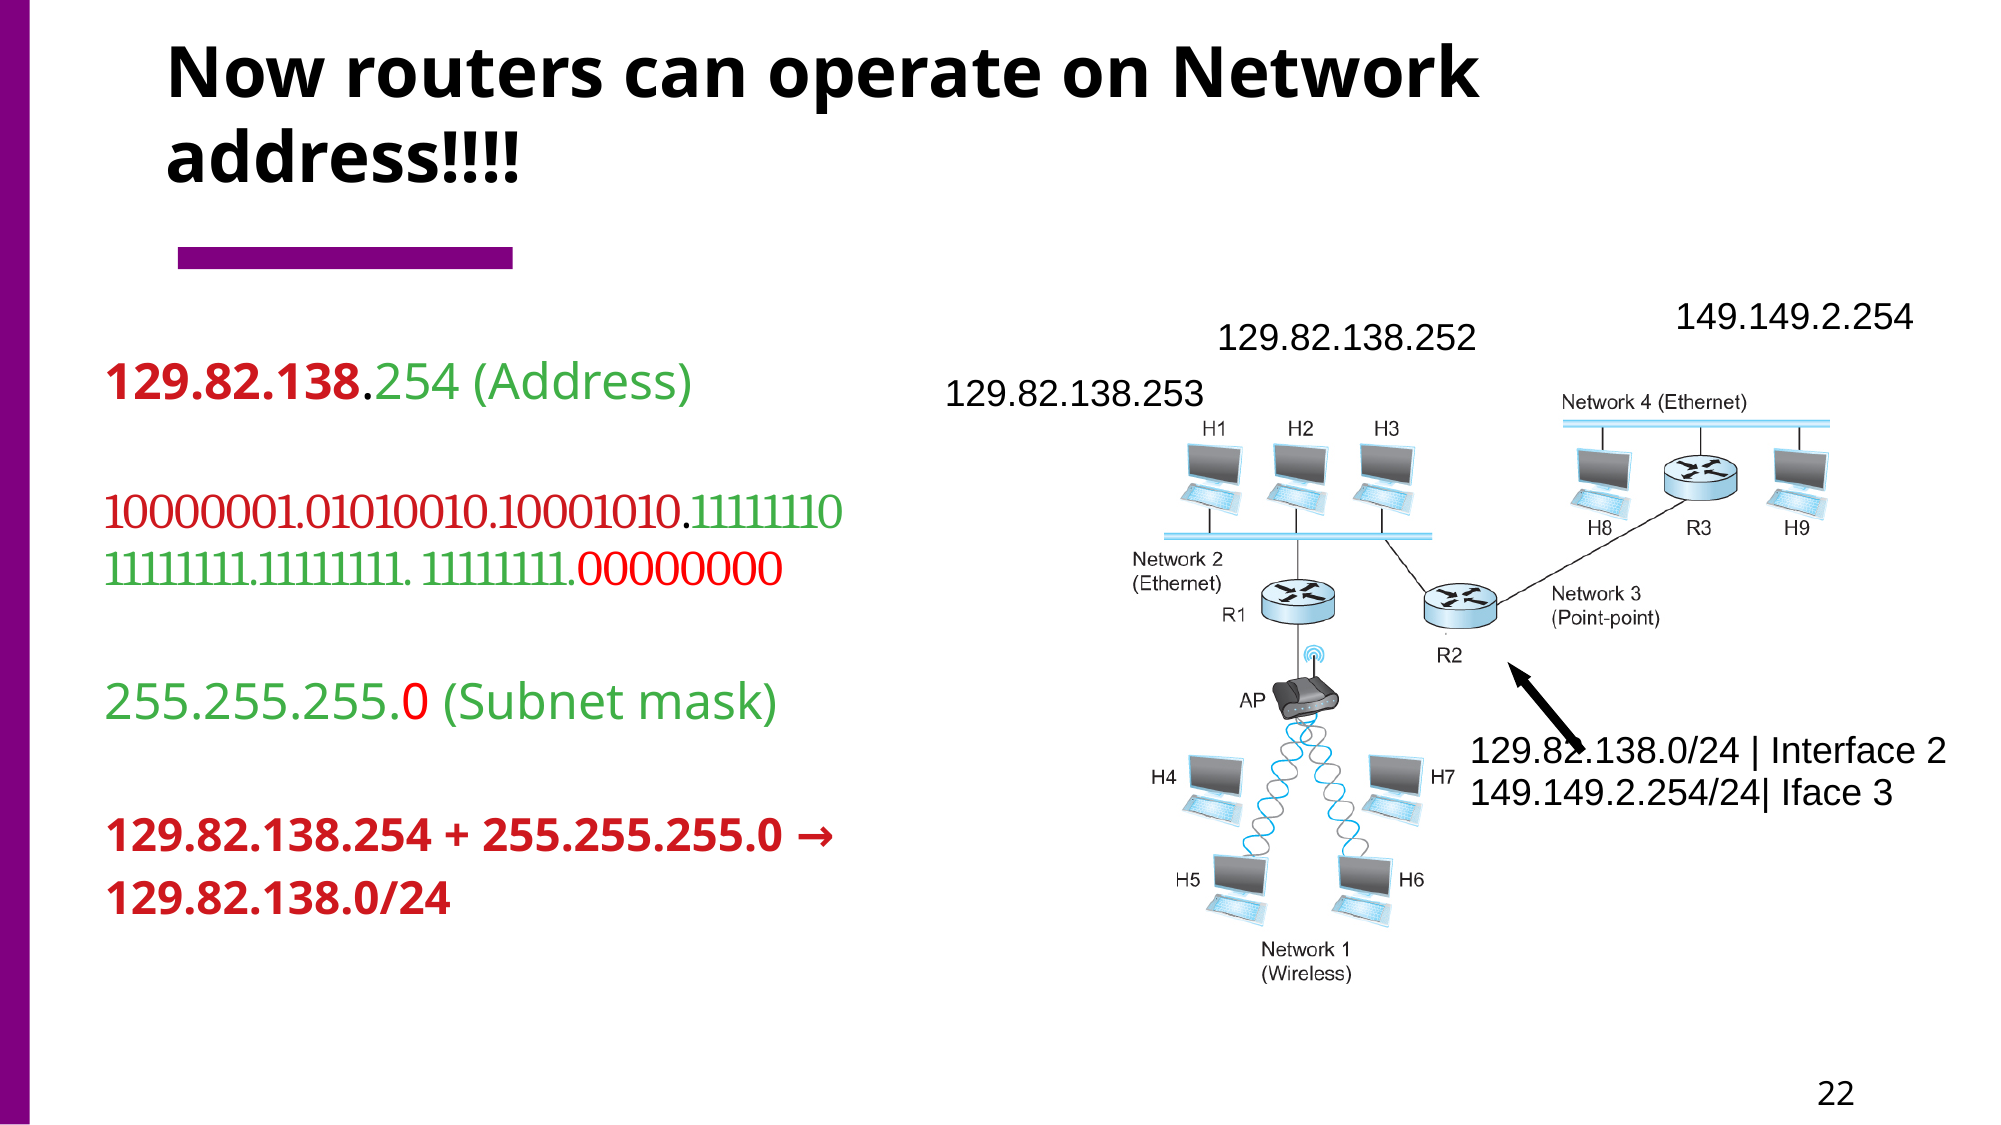

Now routers can operate on Network address!!!!
149.149.2.254
129.82.138.252
129.82.138.254 (Address)
10000001.01010010.10001010.11111110
11111111.11111111. 11111111.00000000
255.255.255.0 (Subnet mask)
129.82.138.254 + 255.255.255.0 → 129.82.138.0/24
129.82.138.253
129.82.138.0/24 | Interface 2
149.149.2.254/24| Iface 3